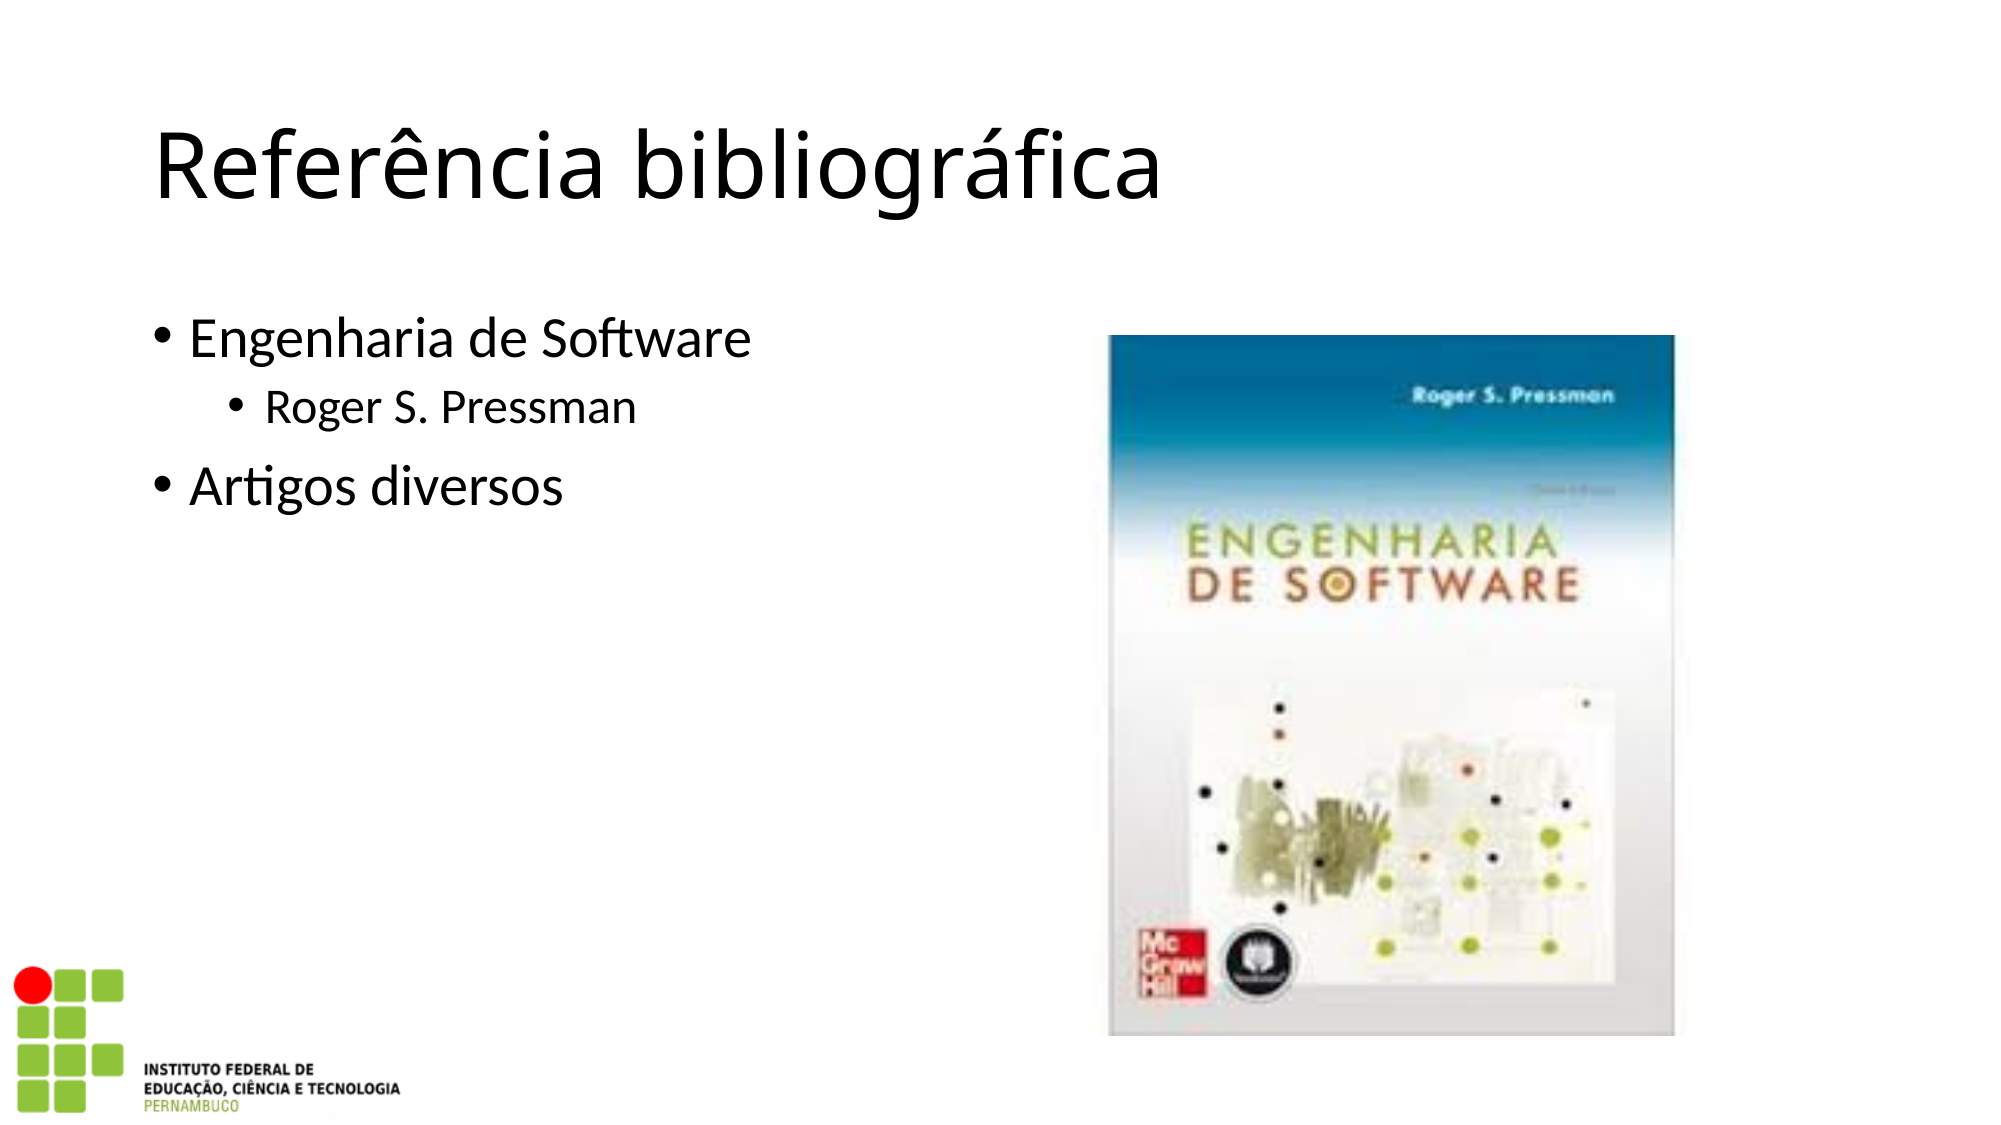

# Referência bibliográfica
Engenharia de Software
Roger S. Pressman
Artigos diversos